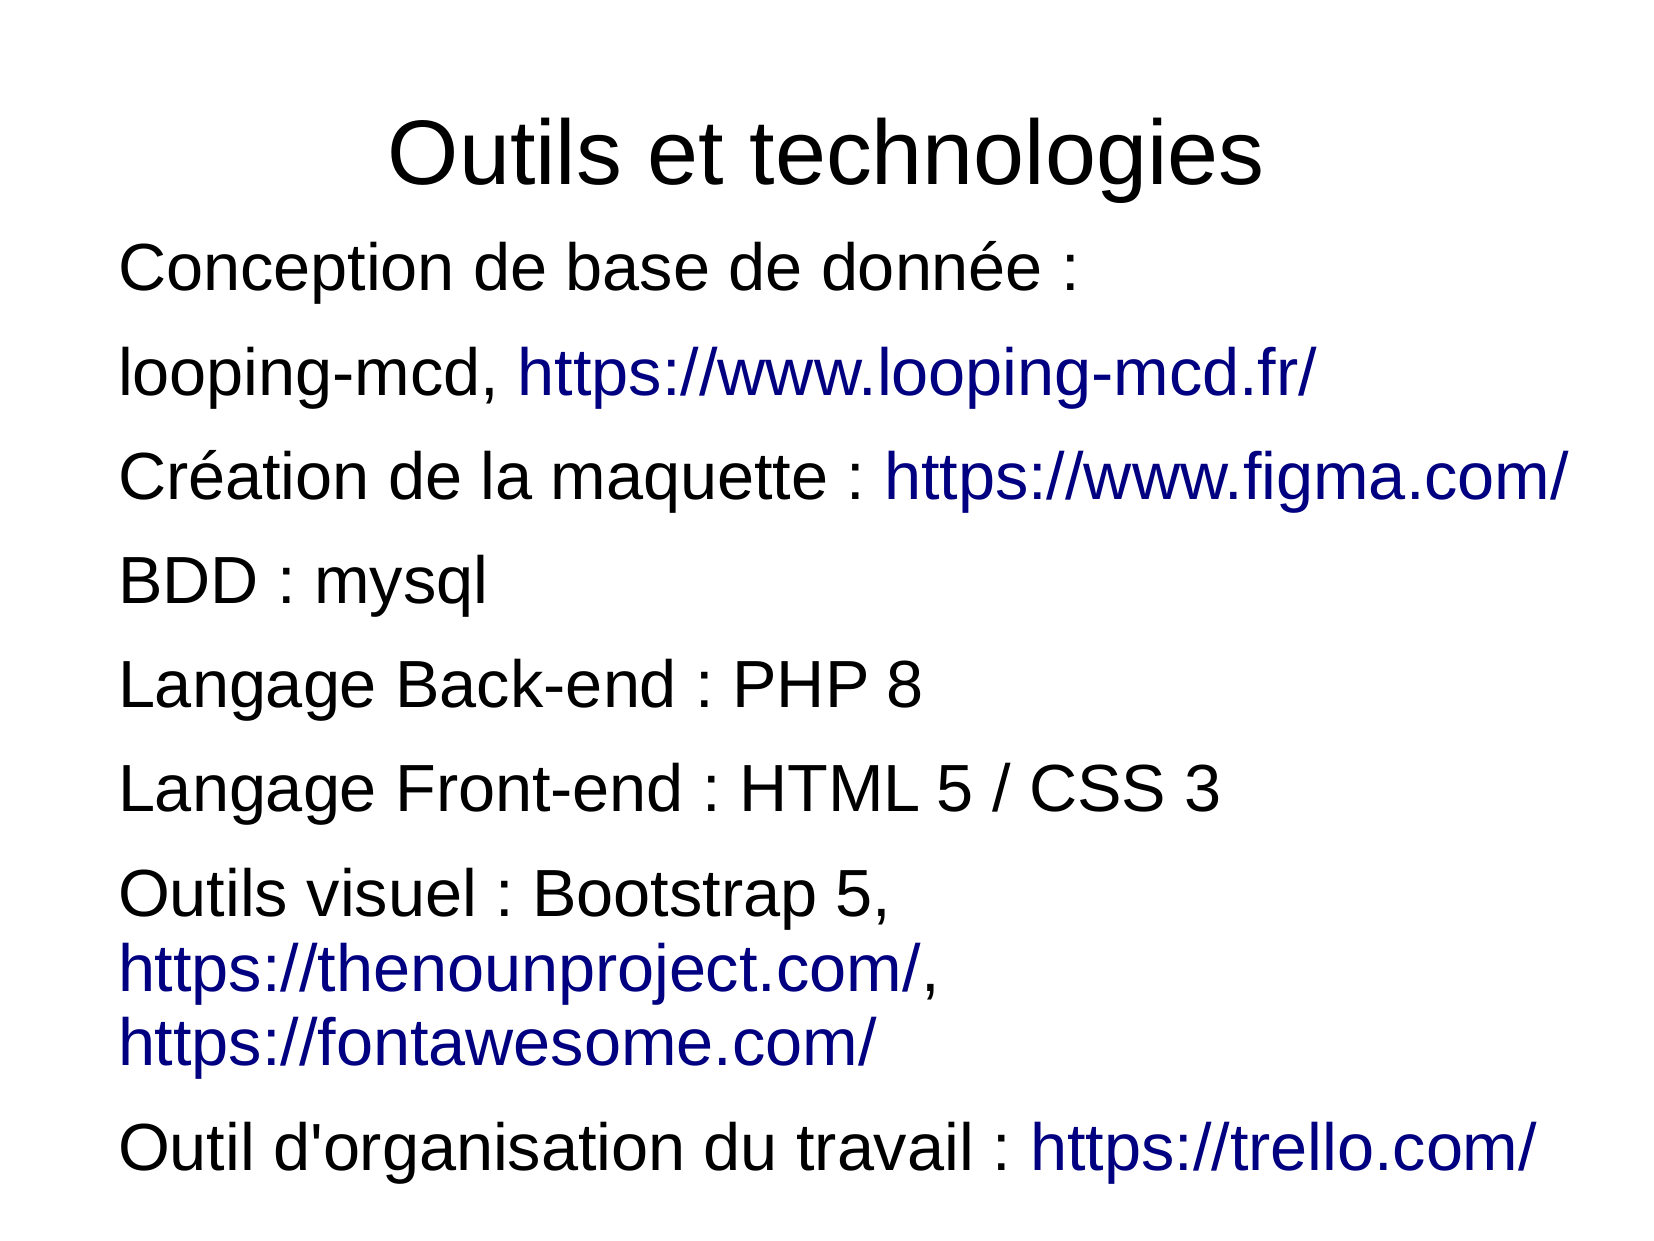

# Outils et technologies
Conception de base de donnée :
looping-mcd, https://www.looping-mcd.fr/
Création de la maquette : https://www.figma.com/
BDD : mysql
Langage Back-end : PHP 8
Langage Front-end : HTML 5 / CSS 3
Outils visuel : Bootstrap 5, https://thenounproject.com/, https://fontawesome.com/
Outil d'organisation du travail : https://trello.com/